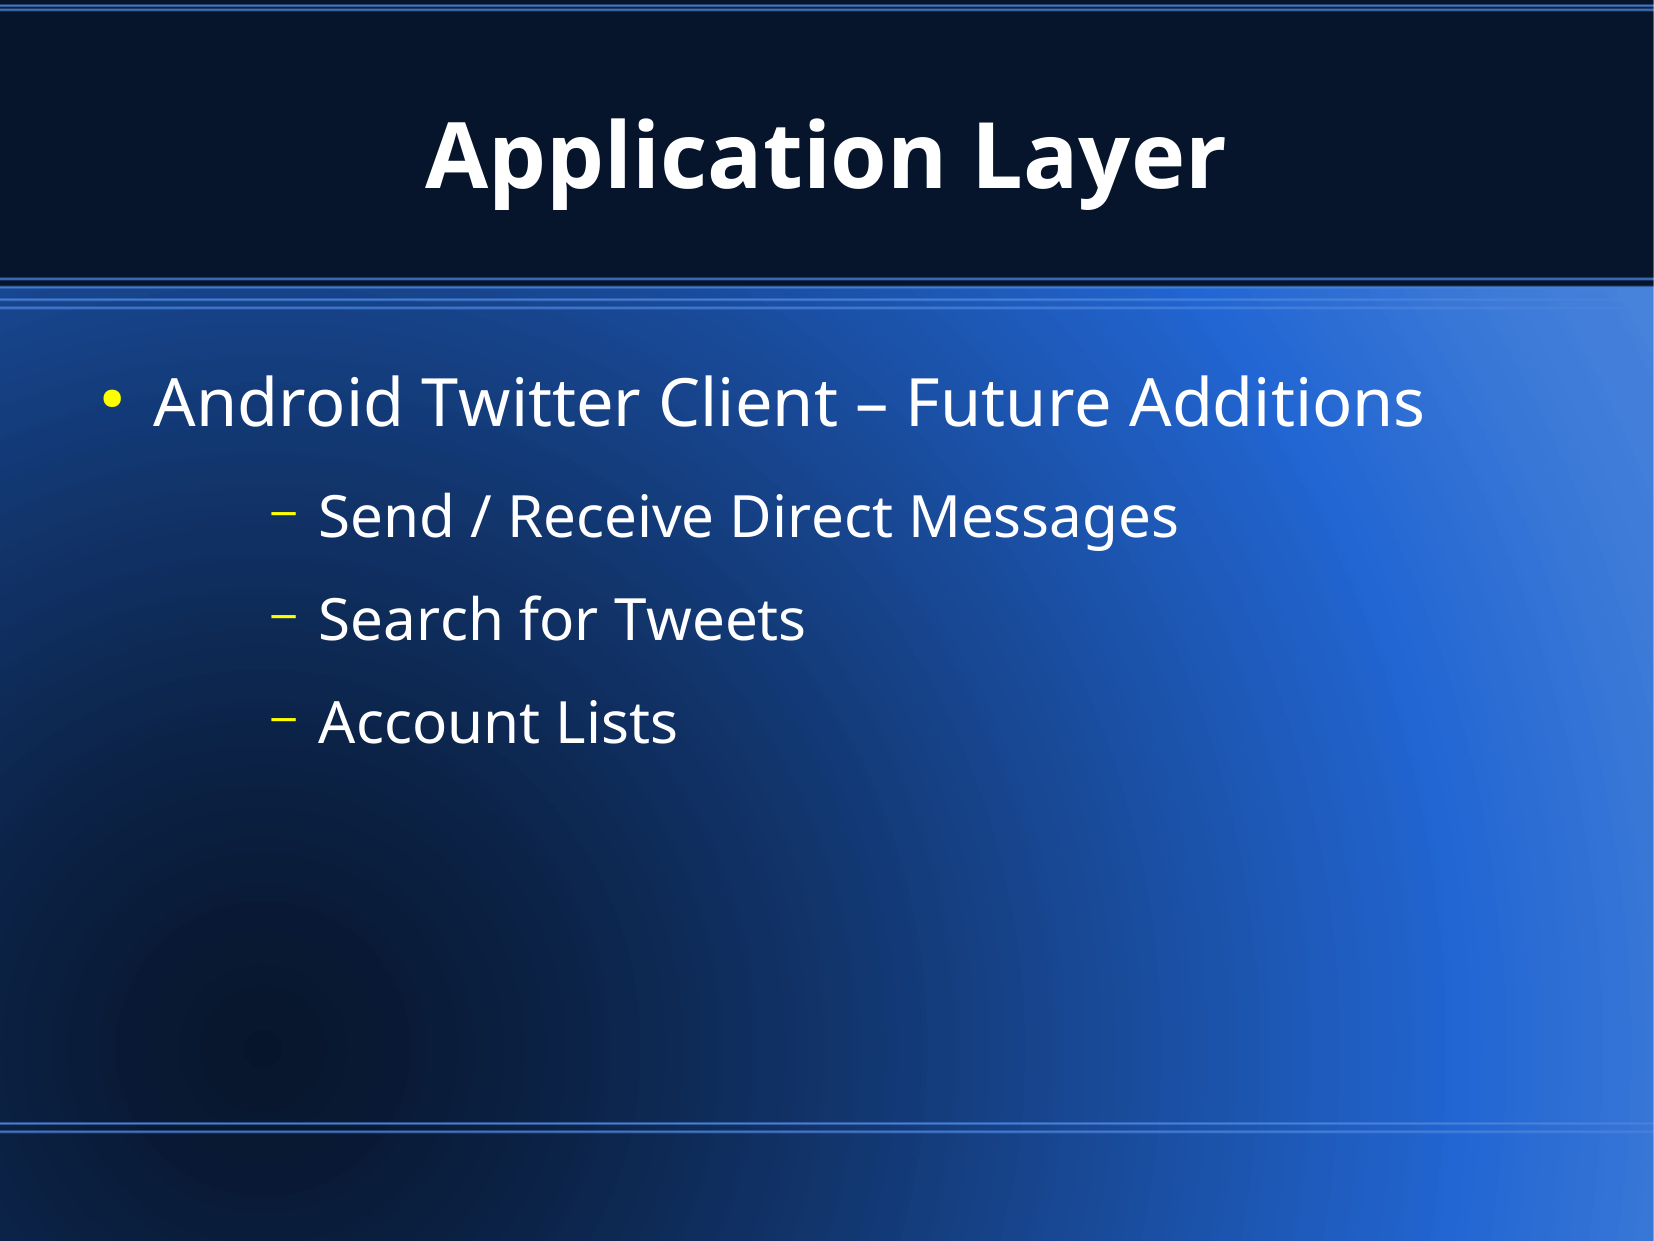

# Application Layer
Android Twitter Client – Future Additions
Send / Receive Direct Messages
Search for Tweets
Account Lists